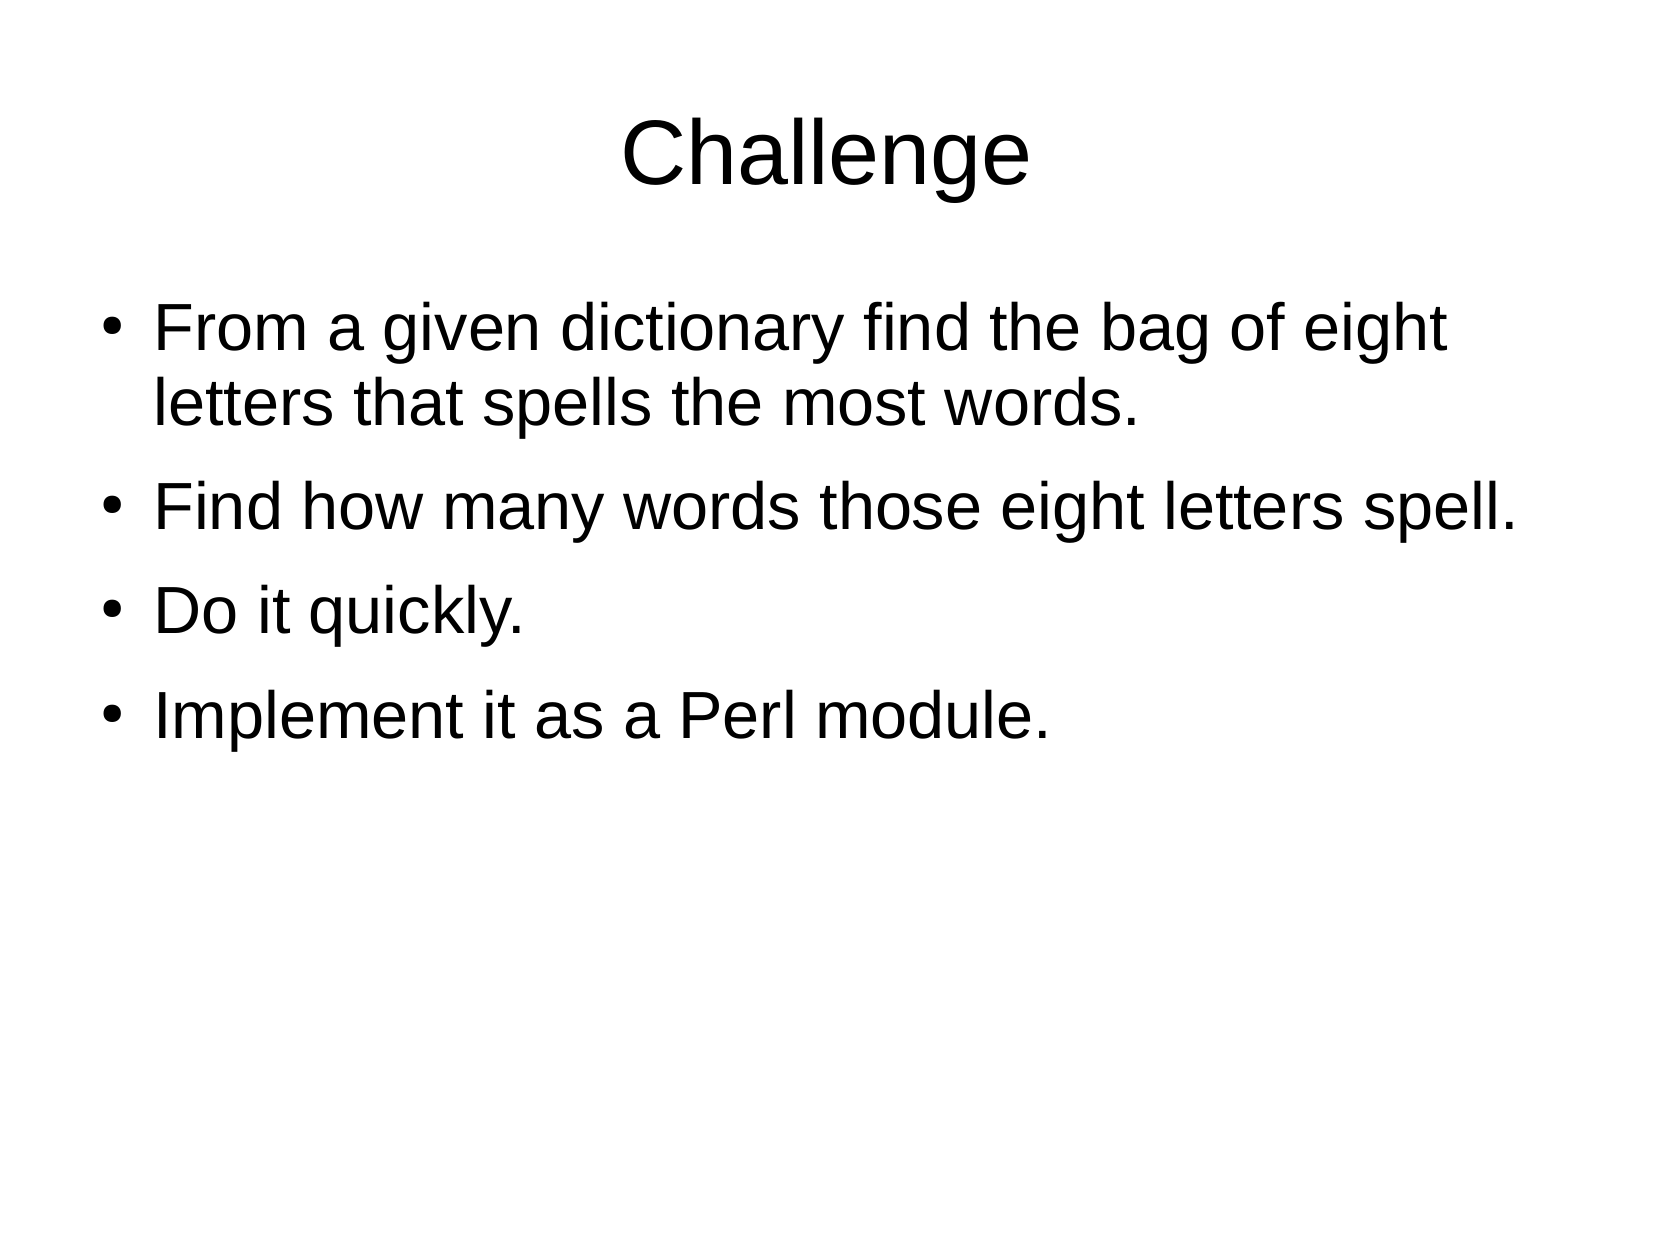

# Challenge
From a given dictionary find the bag of eight letters that spells the most words.
Find how many words those eight letters spell.
Do it quickly.
Implement it as a Perl module.